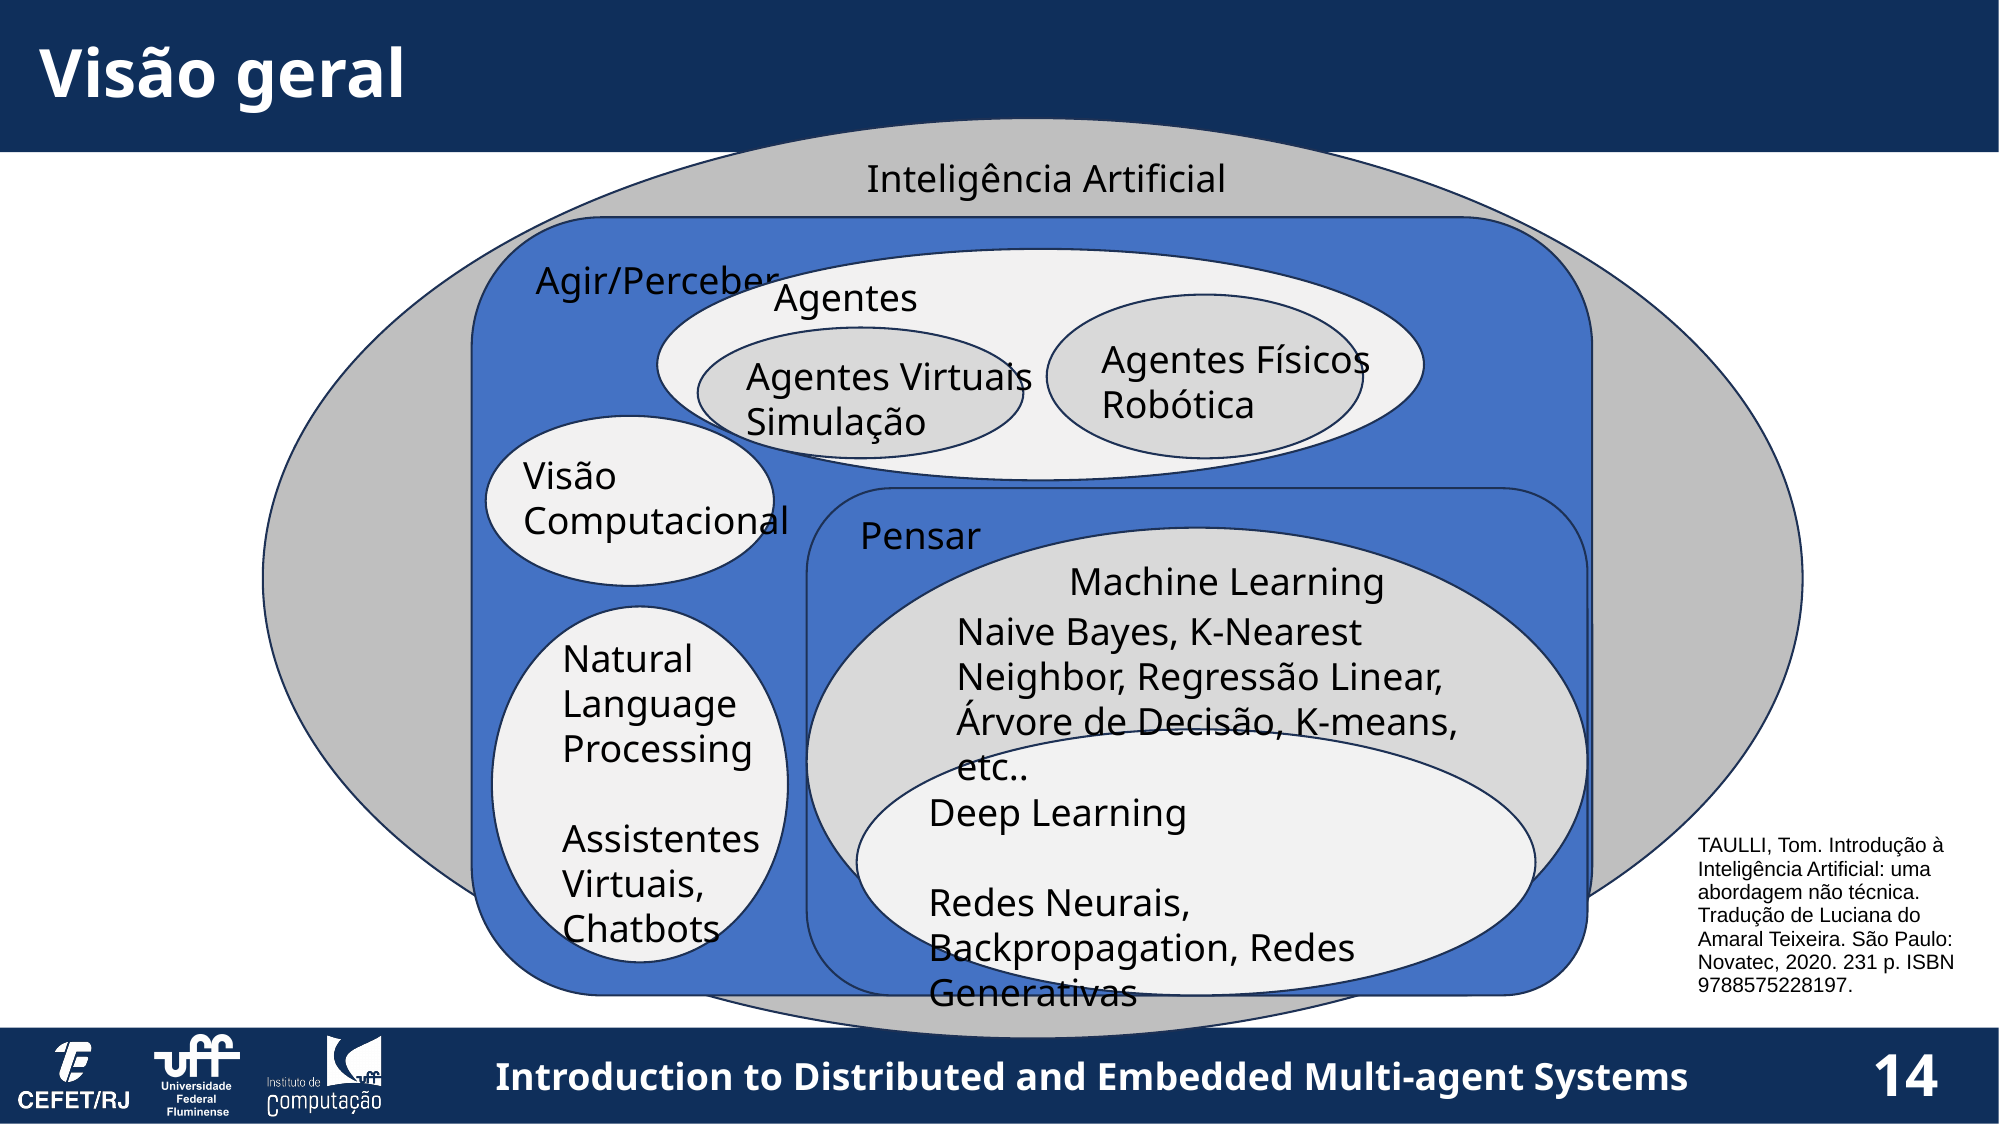

Visão geral
Inteligência Artificial
PensarPensar
Agir/Perceber
Agentes
Agentes Físicos
Robótica
​Agentes Virtuais
Simulação​
Visão
Computacional
Pensar
Machine Learning
Naive Bayes, K-Nearest Neighbor, Regressão Linear, Árvore de Decisão, K-means, etc..
Natural Language Processing
Assistentes Virtuais, Chatbots
Deep Learning
Redes Neurais, Backpropagation, Redes Generativas
TAULLI, Tom. Introdução à Inteligência Artificial: uma abordagem não técnica. Tradução de Luciana do Amaral Teixeira. São Paulo: Novatec, 2020. 231 p. ISBN 9788575228197.